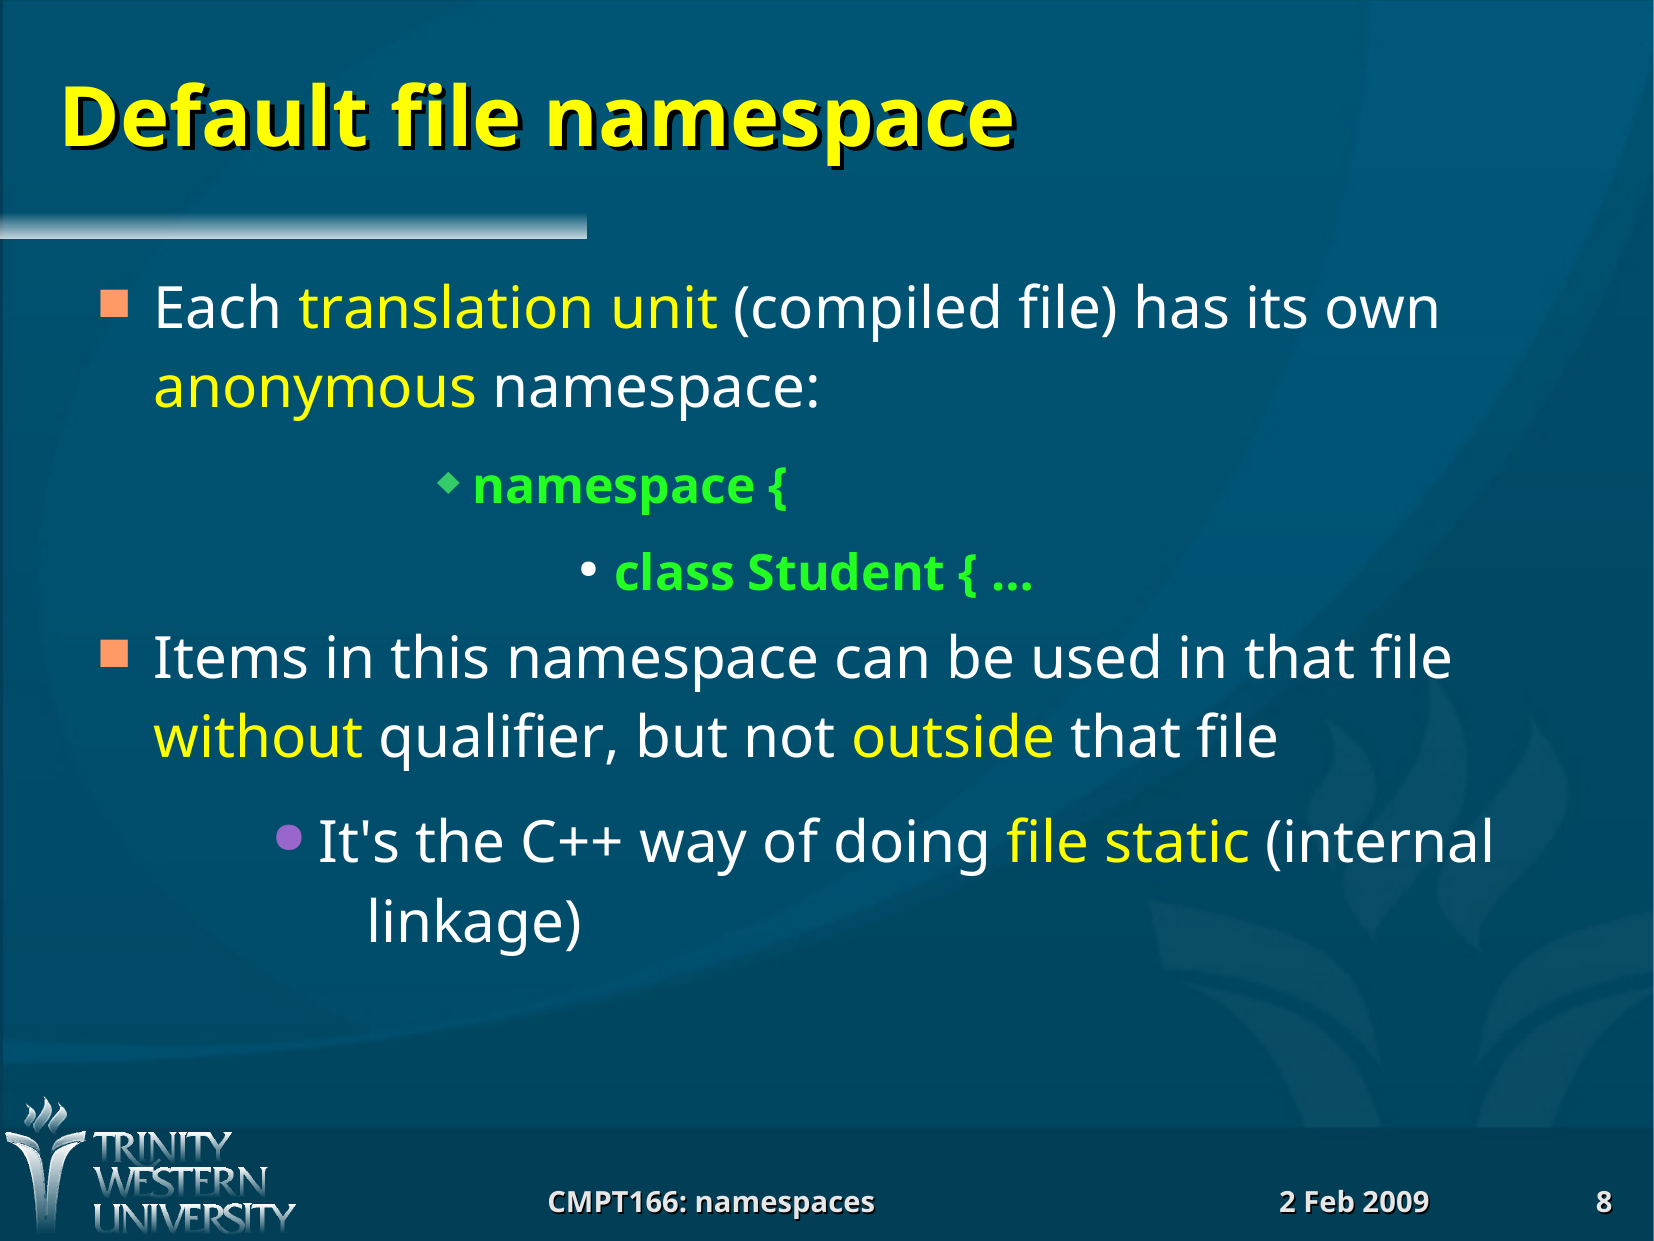

# Default file namespace
Each translation unit (compiled file) has its own anonymous namespace:
namespace {
class Student { …
Items in this namespace can be used in that file without qualifier, but not outside that file
It's the C++ way of doing file static (internal linkage)
CMPT166: namespaces
2 Feb 2009
8